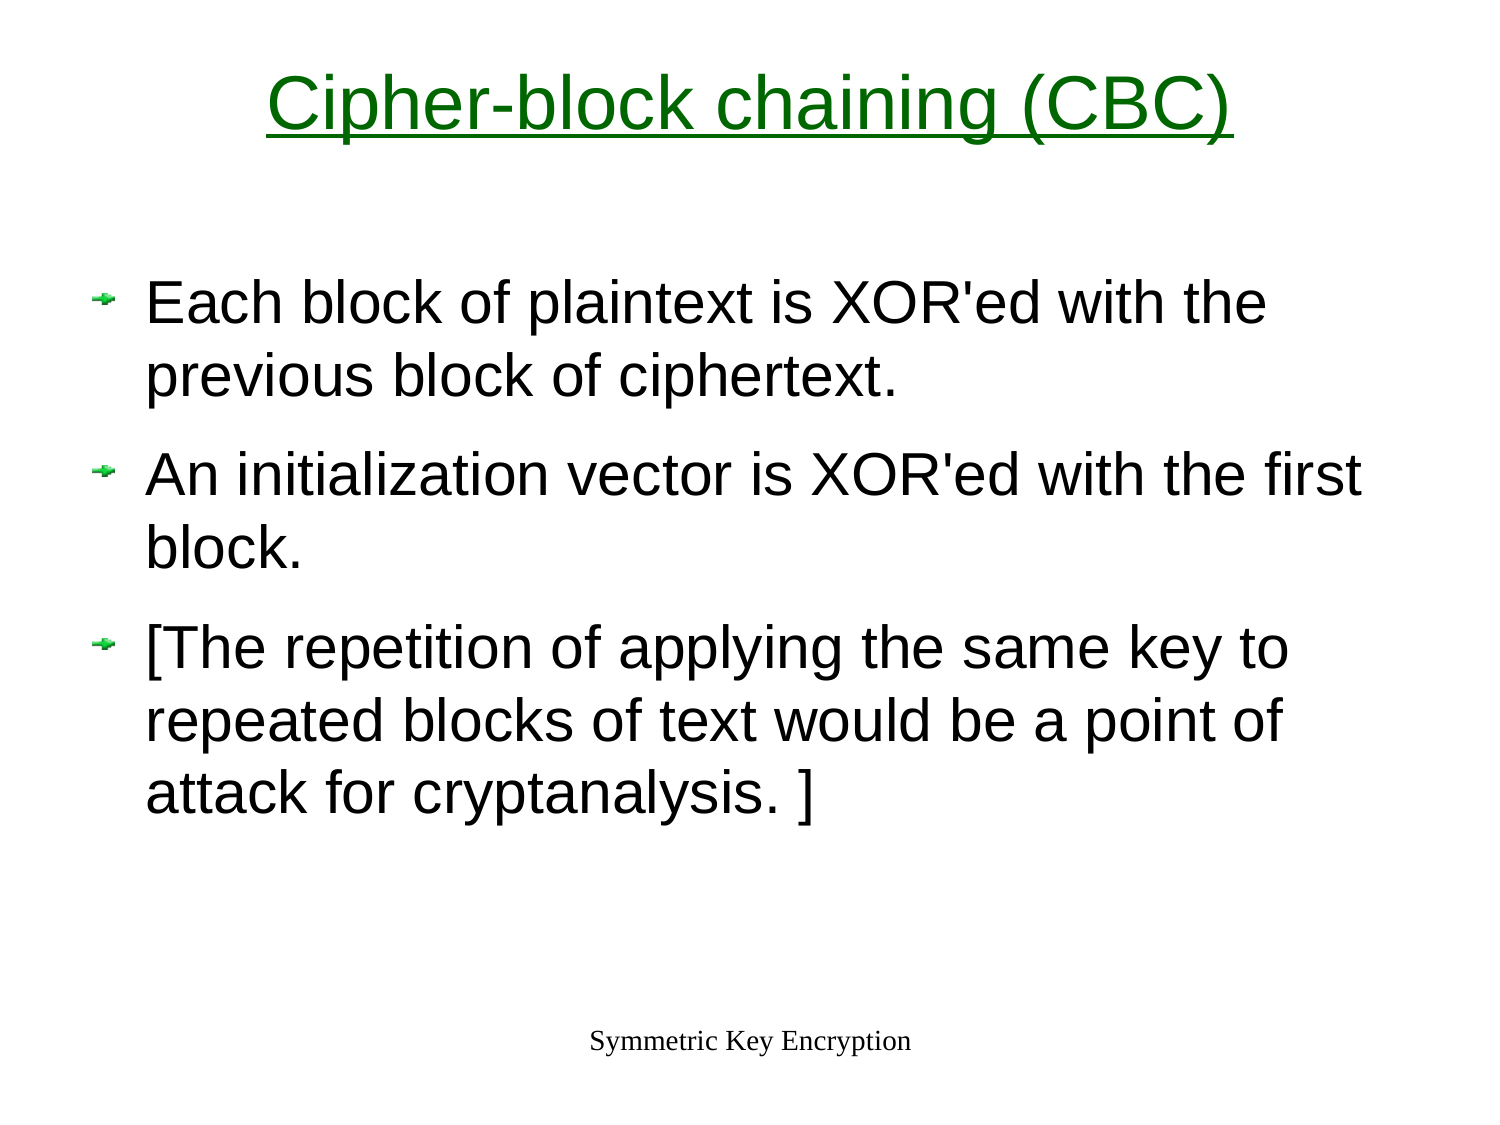

# Cipher-block chaining (CBC)
Each block of plaintext is XOR'ed with the previous block of ciphertext.
An initialization vector is XOR'ed with the first block.
[The repetition of applying the same key to repeated blocks of text would be a point of attack for cryptanalysis. ]
Symmetric Key Encryption